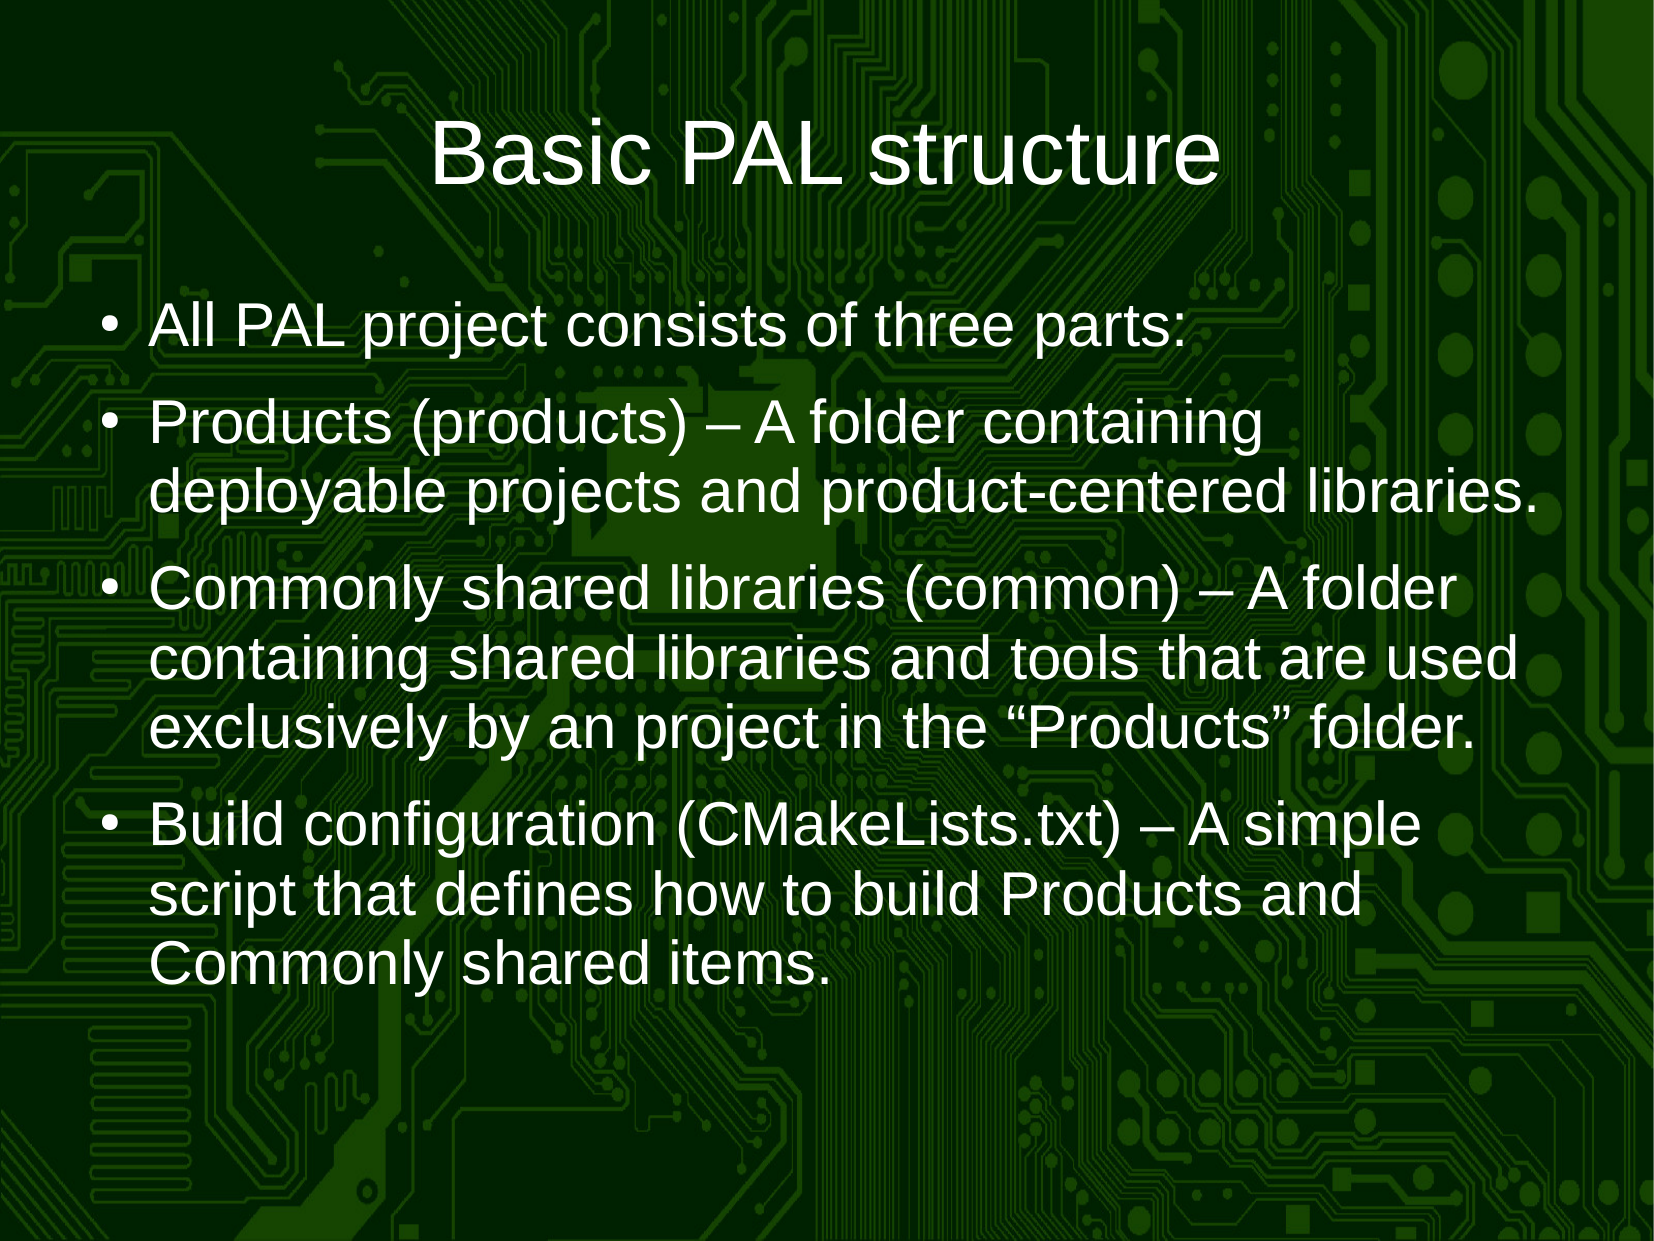

# Basic PAL structure
All PAL project consists of three parts:
Products (products) – A folder containing deployable projects and product-centered libraries.
Commonly shared libraries (common) – A folder containing shared libraries and tools that are used exclusively by an project in the “Products” folder.
Build configuration (CMakeLists.txt) – A simple script that defines how to build Products and Commonly shared items.